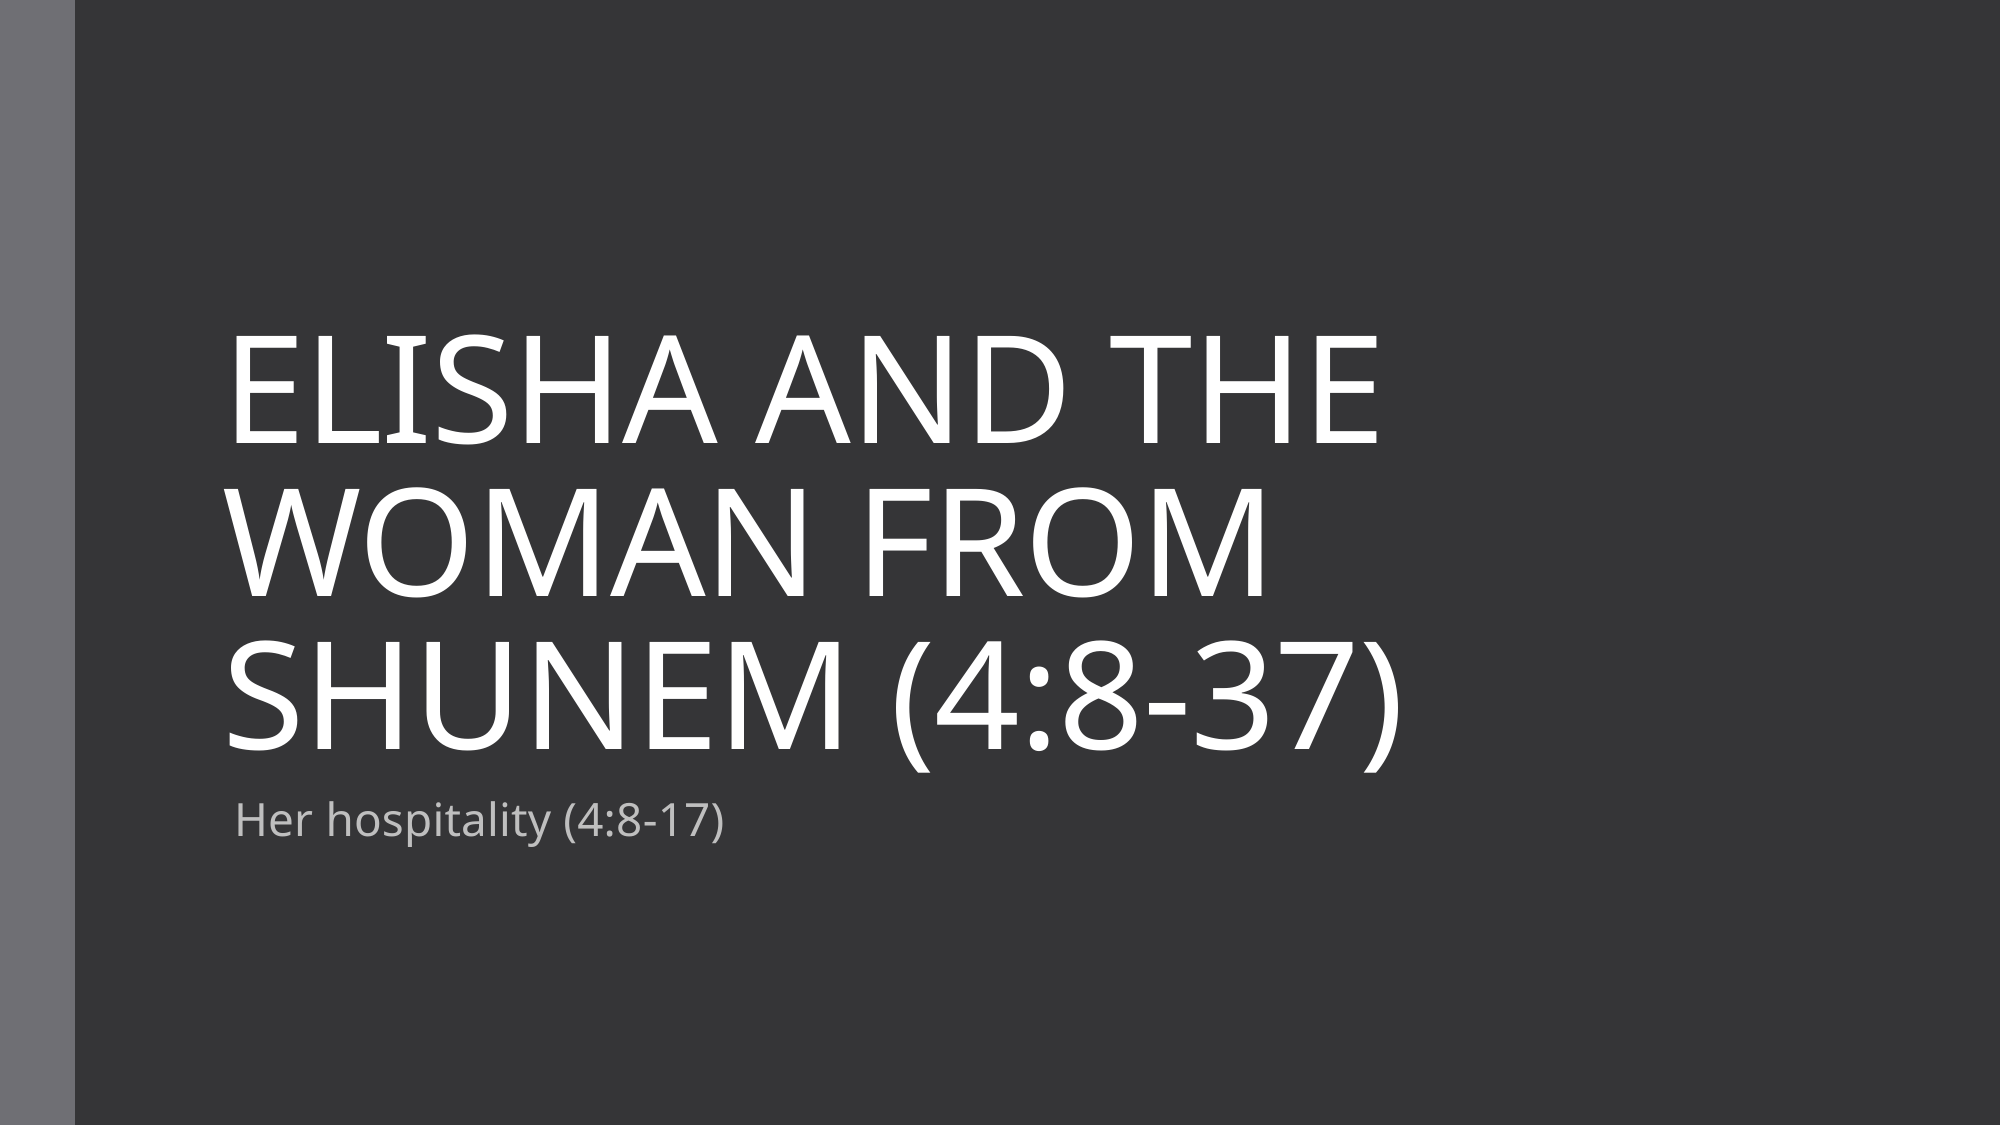

# ELISHA AND THE WOMAN FROM SHUNEM (4:8-37)
 Her hospitality (4:8-17)